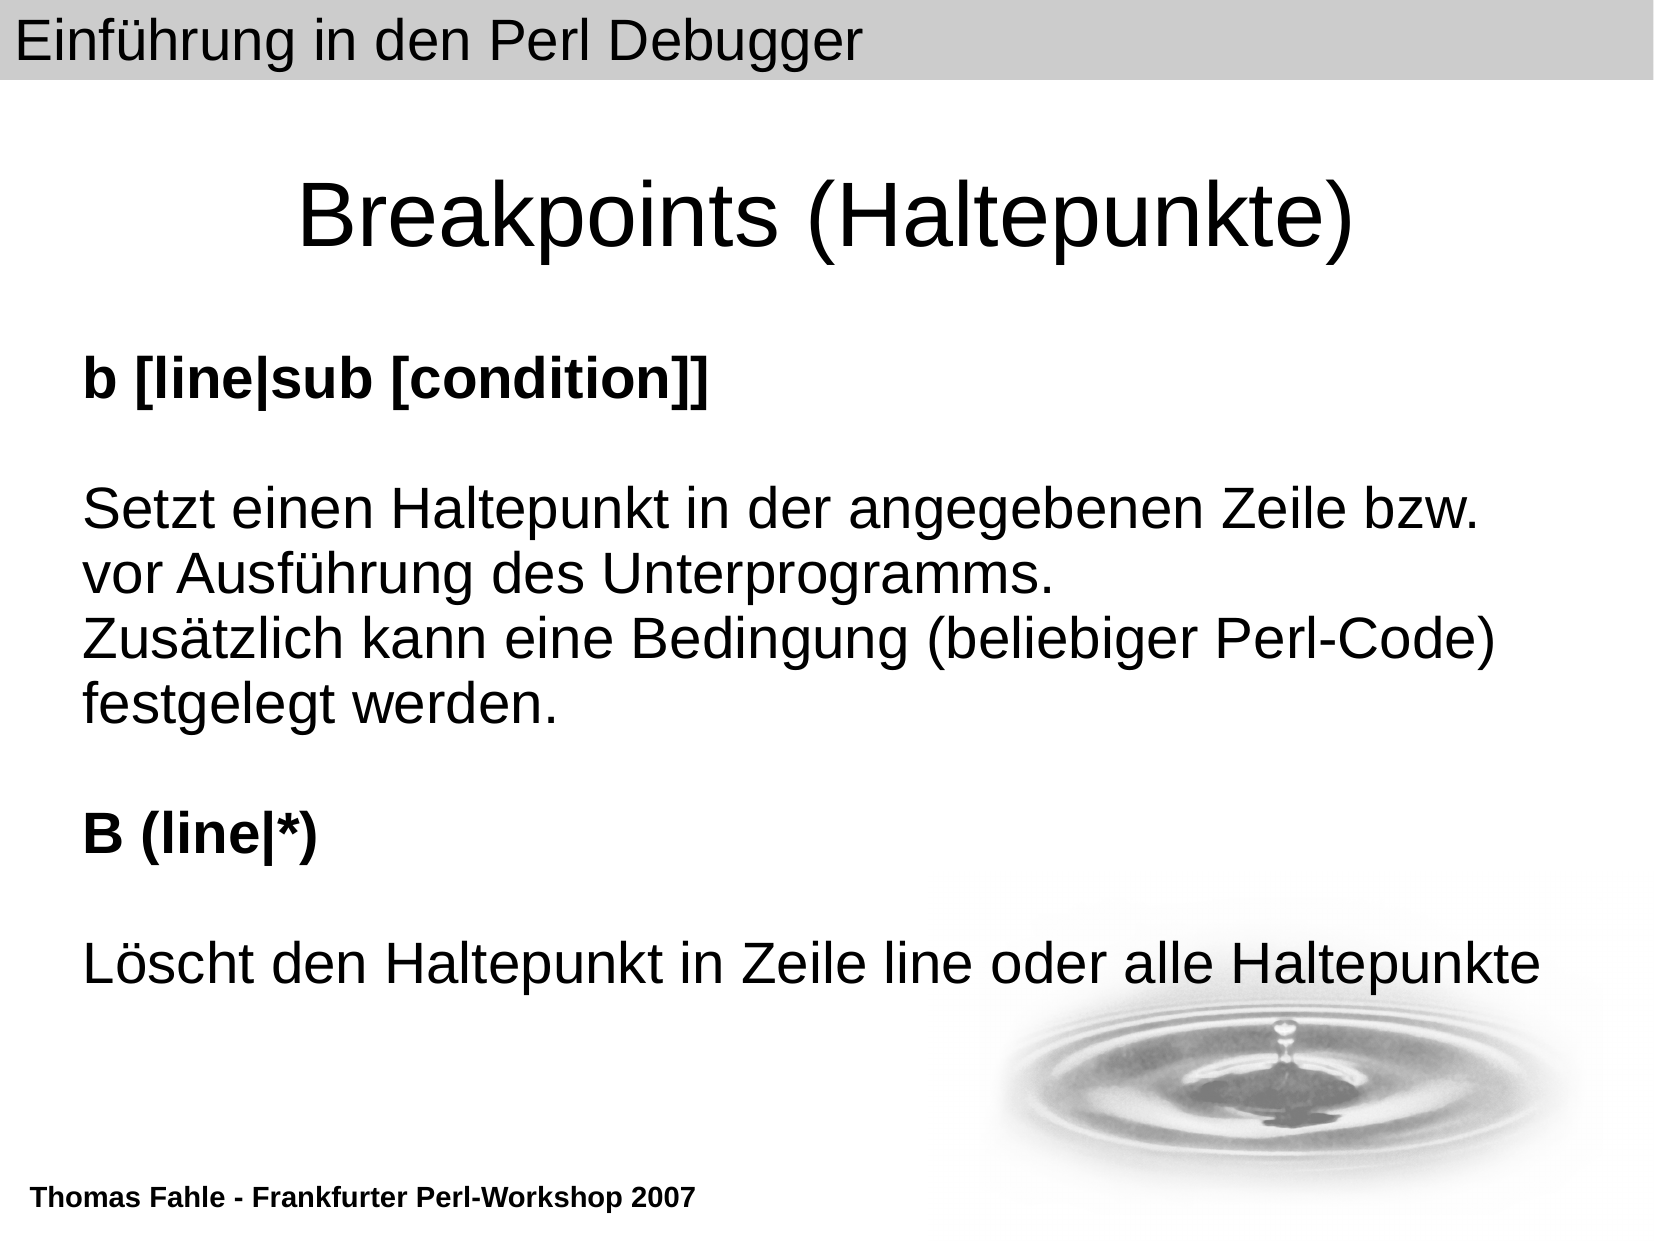

# Breakpoints (Haltepunkte)
b [line|sub [condition]]
Setzt einen Haltepunkt in der angegebenen Zeile bzw. vor Ausführung des Unterprogramms.
Zusätzlich kann eine Bedingung (beliebiger Perl-Code) festgelegt werden.
B (line|*)
Löscht den Haltepunkt in Zeile line oder alle Haltepunkte